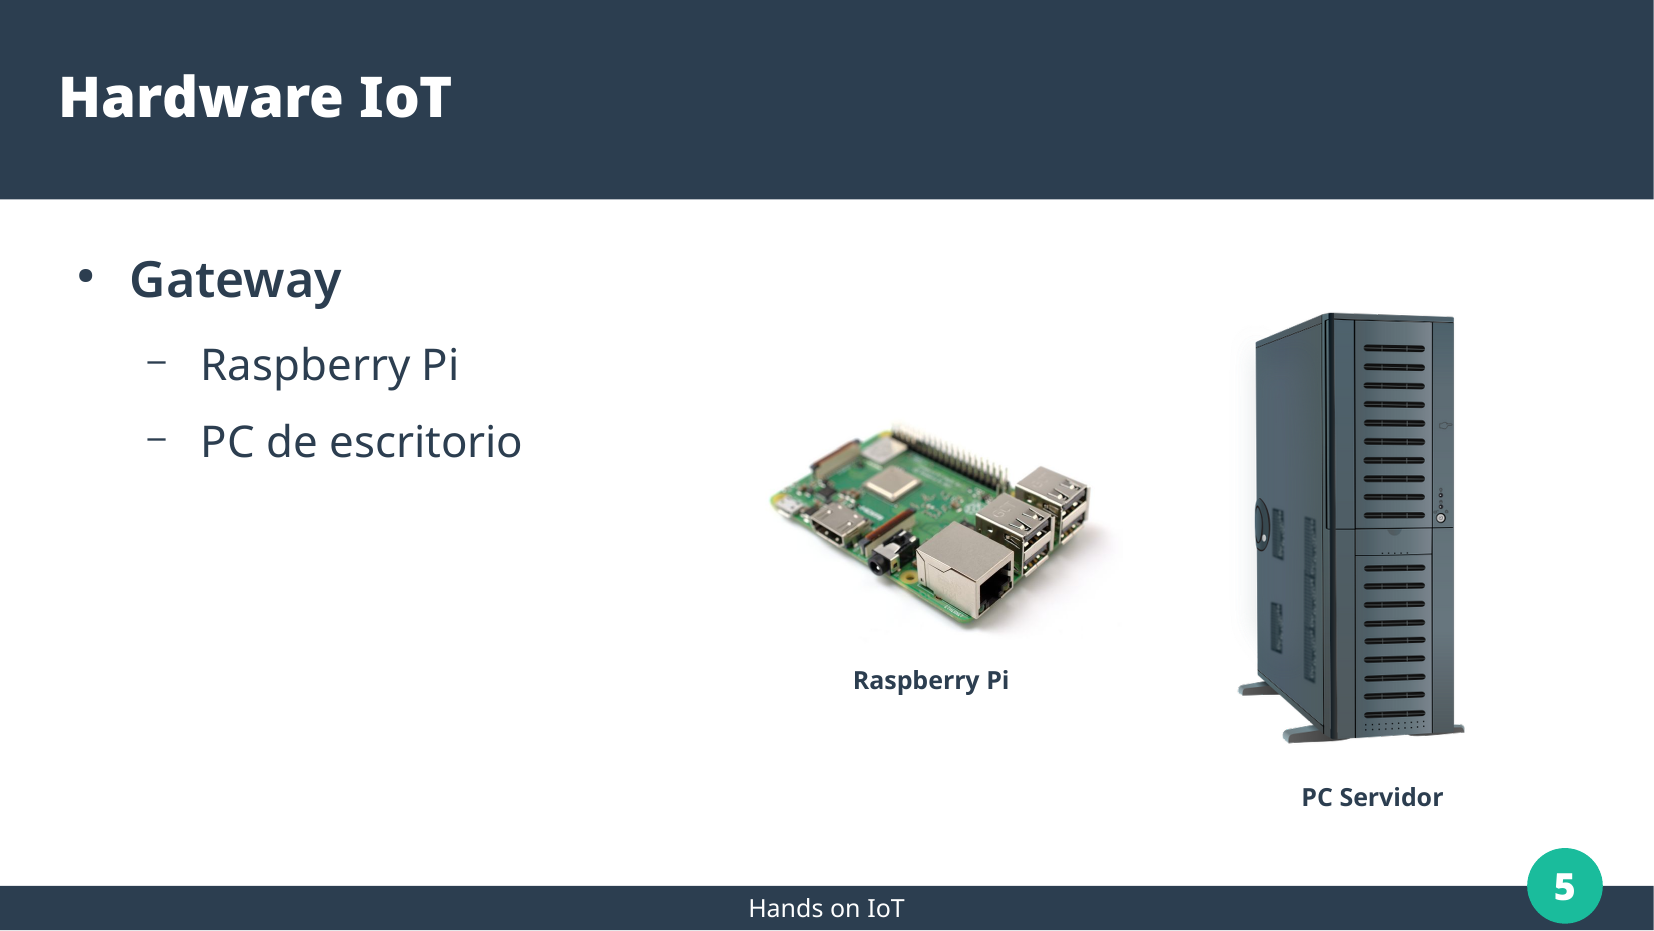

# Hardware IoT
Gateway
Raspberry Pi
PC de escritorio
Raspberry Pi
PC Servidor
Hands on IoT